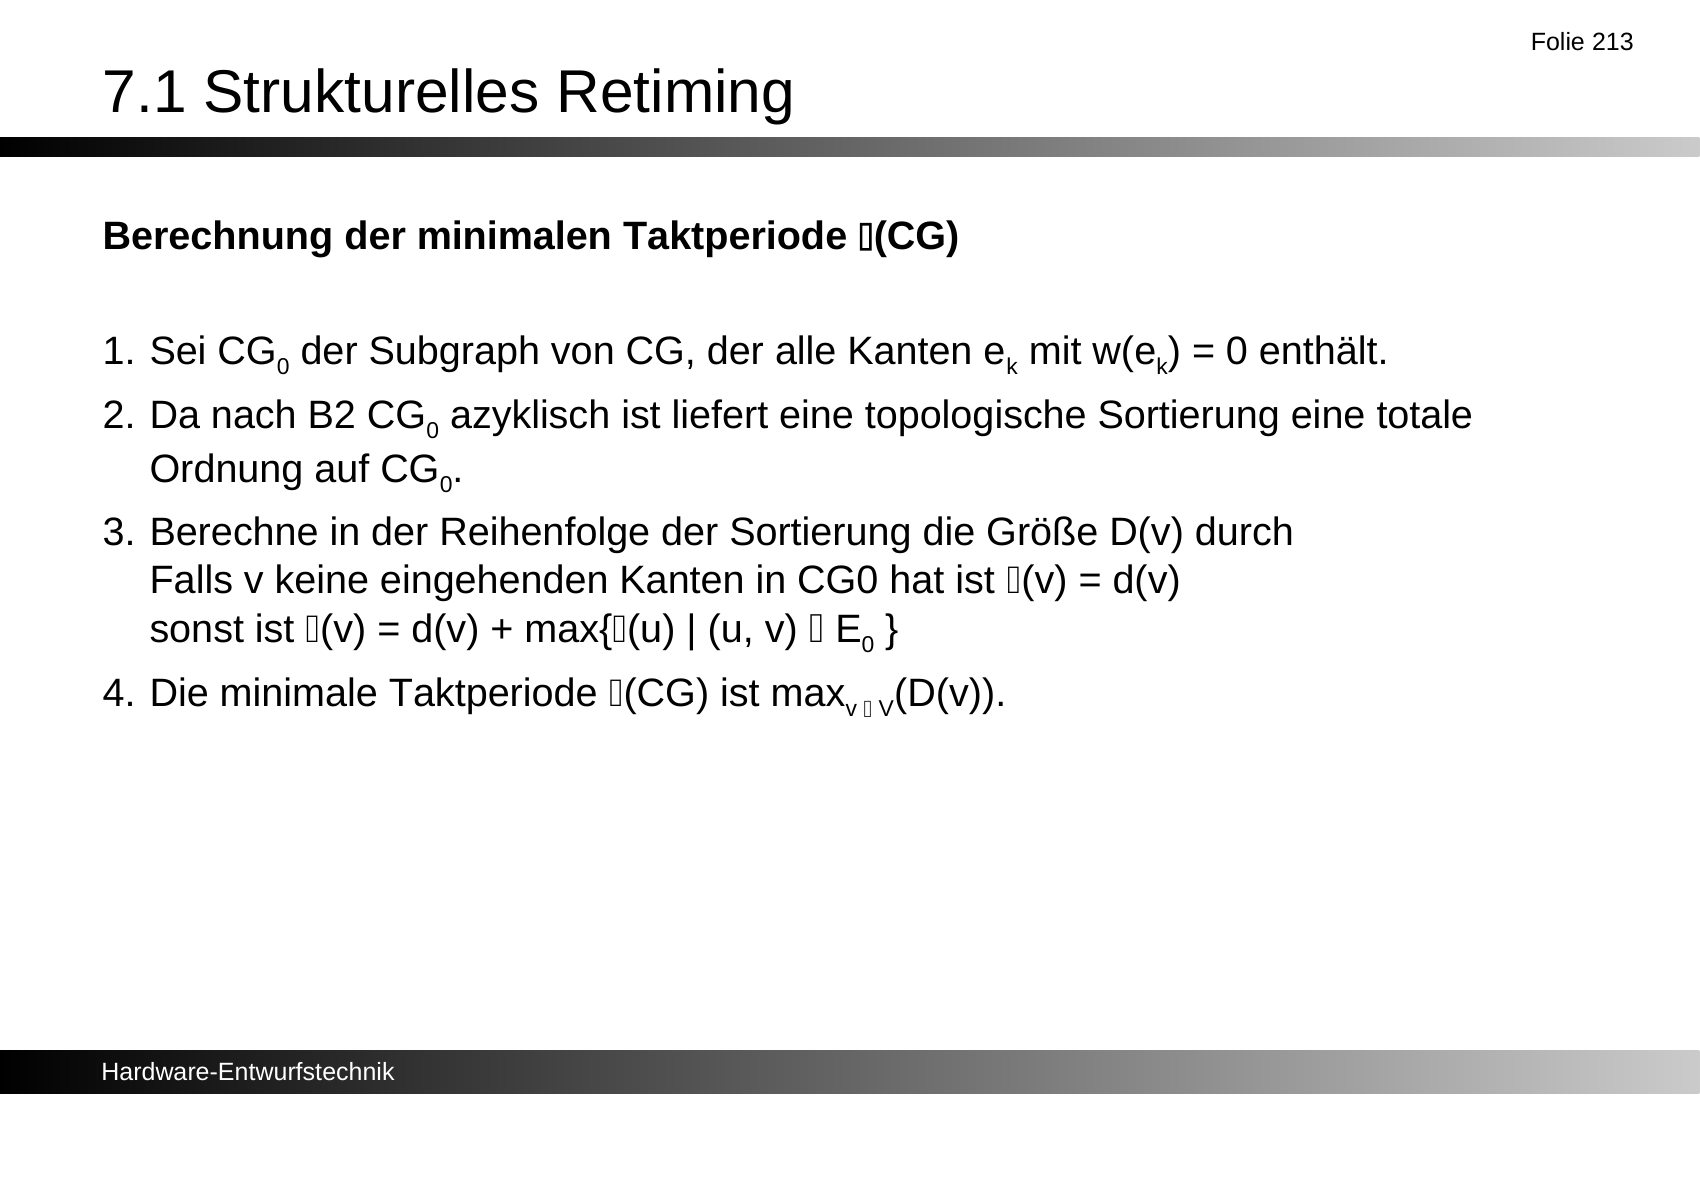

# 7.1 Strukturelles Retiming
Berechnung der minimalen Taktperiode (CG)
1.	Sei CG0 der Subgraph von CG, der alle Kanten ek mit w(ek) = 0 enthält.
2.	Da nach B2 CG0 azyklisch ist liefert eine topologische Sortierung eine totale Ordnung auf CG0.
3.	Berechne in der Reihenfolge der Sortierung die Größe D(v) durch
Falls v keine eingehenden Kanten in CG0 hat ist (v) = d(v)
sonst ist (v) = d(v) + max{(u) | (u, v)  E0 }
4.	Die minimale Taktperiode (CG) ist maxv  V(D(v)).